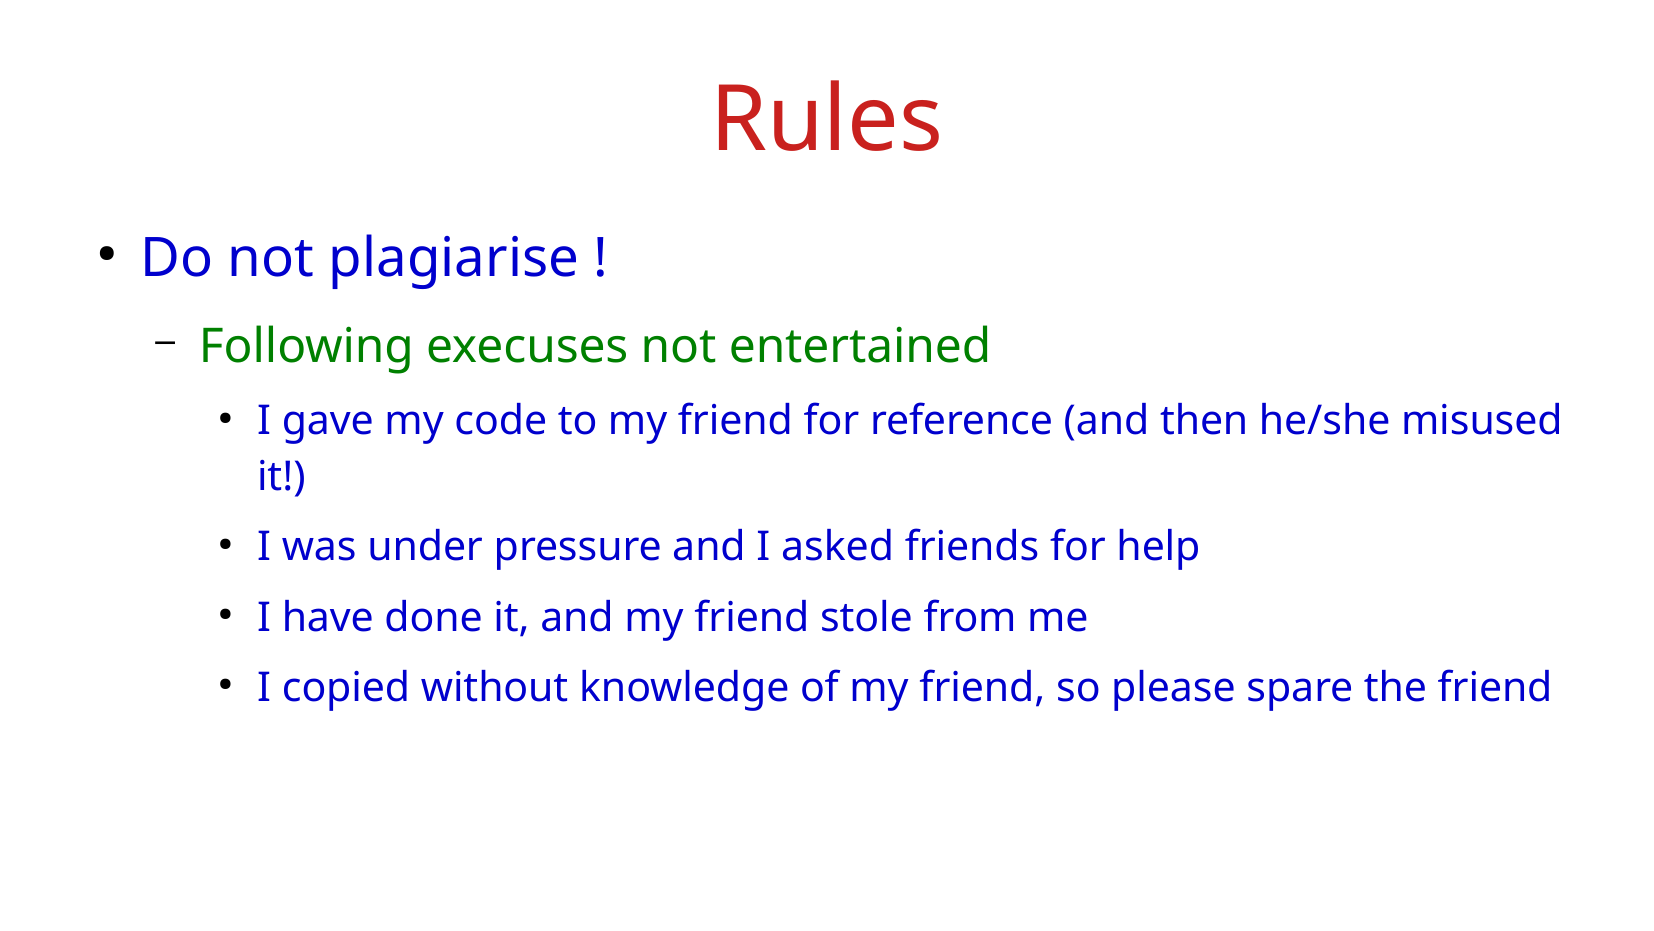

# Rules
Do not plagiarise !
Following execuses not entertained
I gave my code to my friend for reference (and then he/she misused it!)
I was under pressure and I asked friends for help
I have done it, and my friend stole from me
I copied without knowledge of my friend, so please spare the friend